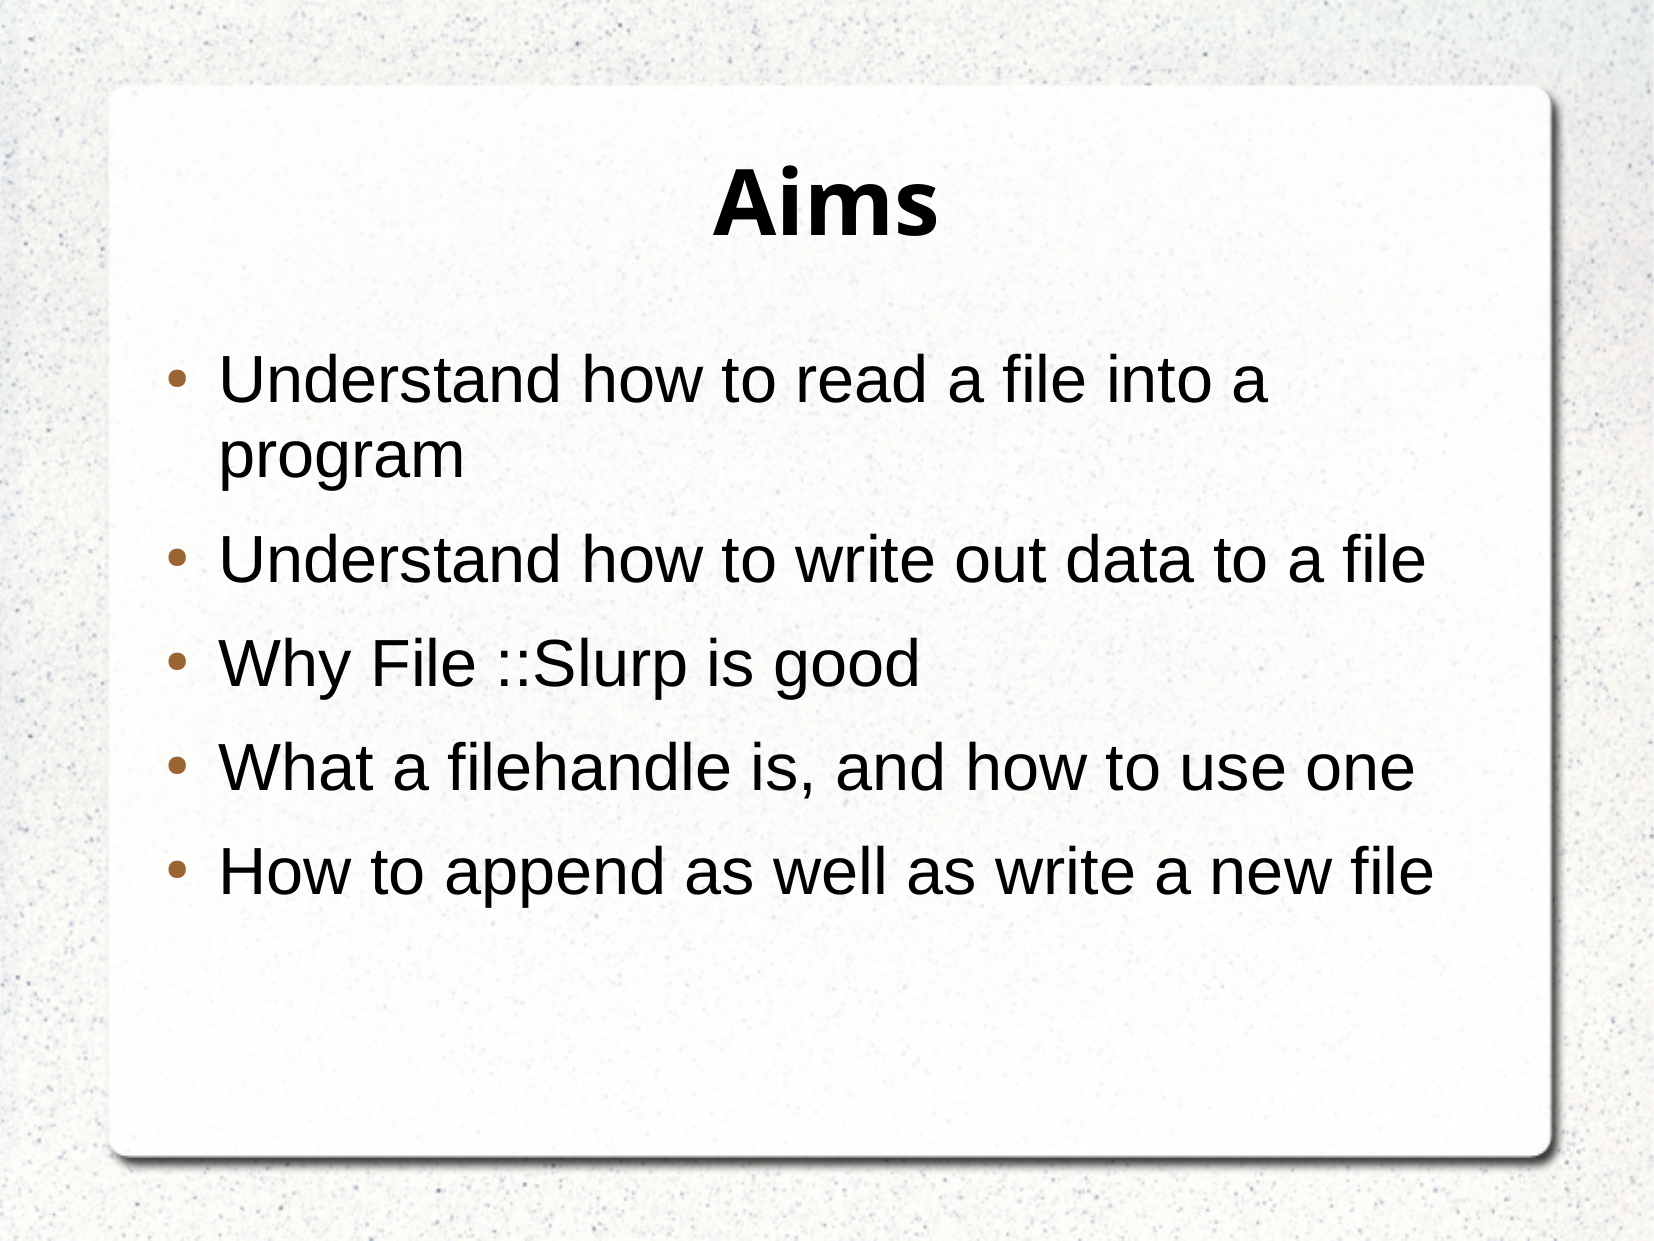

# Aims
Understand how to read a file into a program
Understand how to write out data to a file
Why File ::Slurp is good
What a filehandle is, and how to use one
How to append as well as write a new file